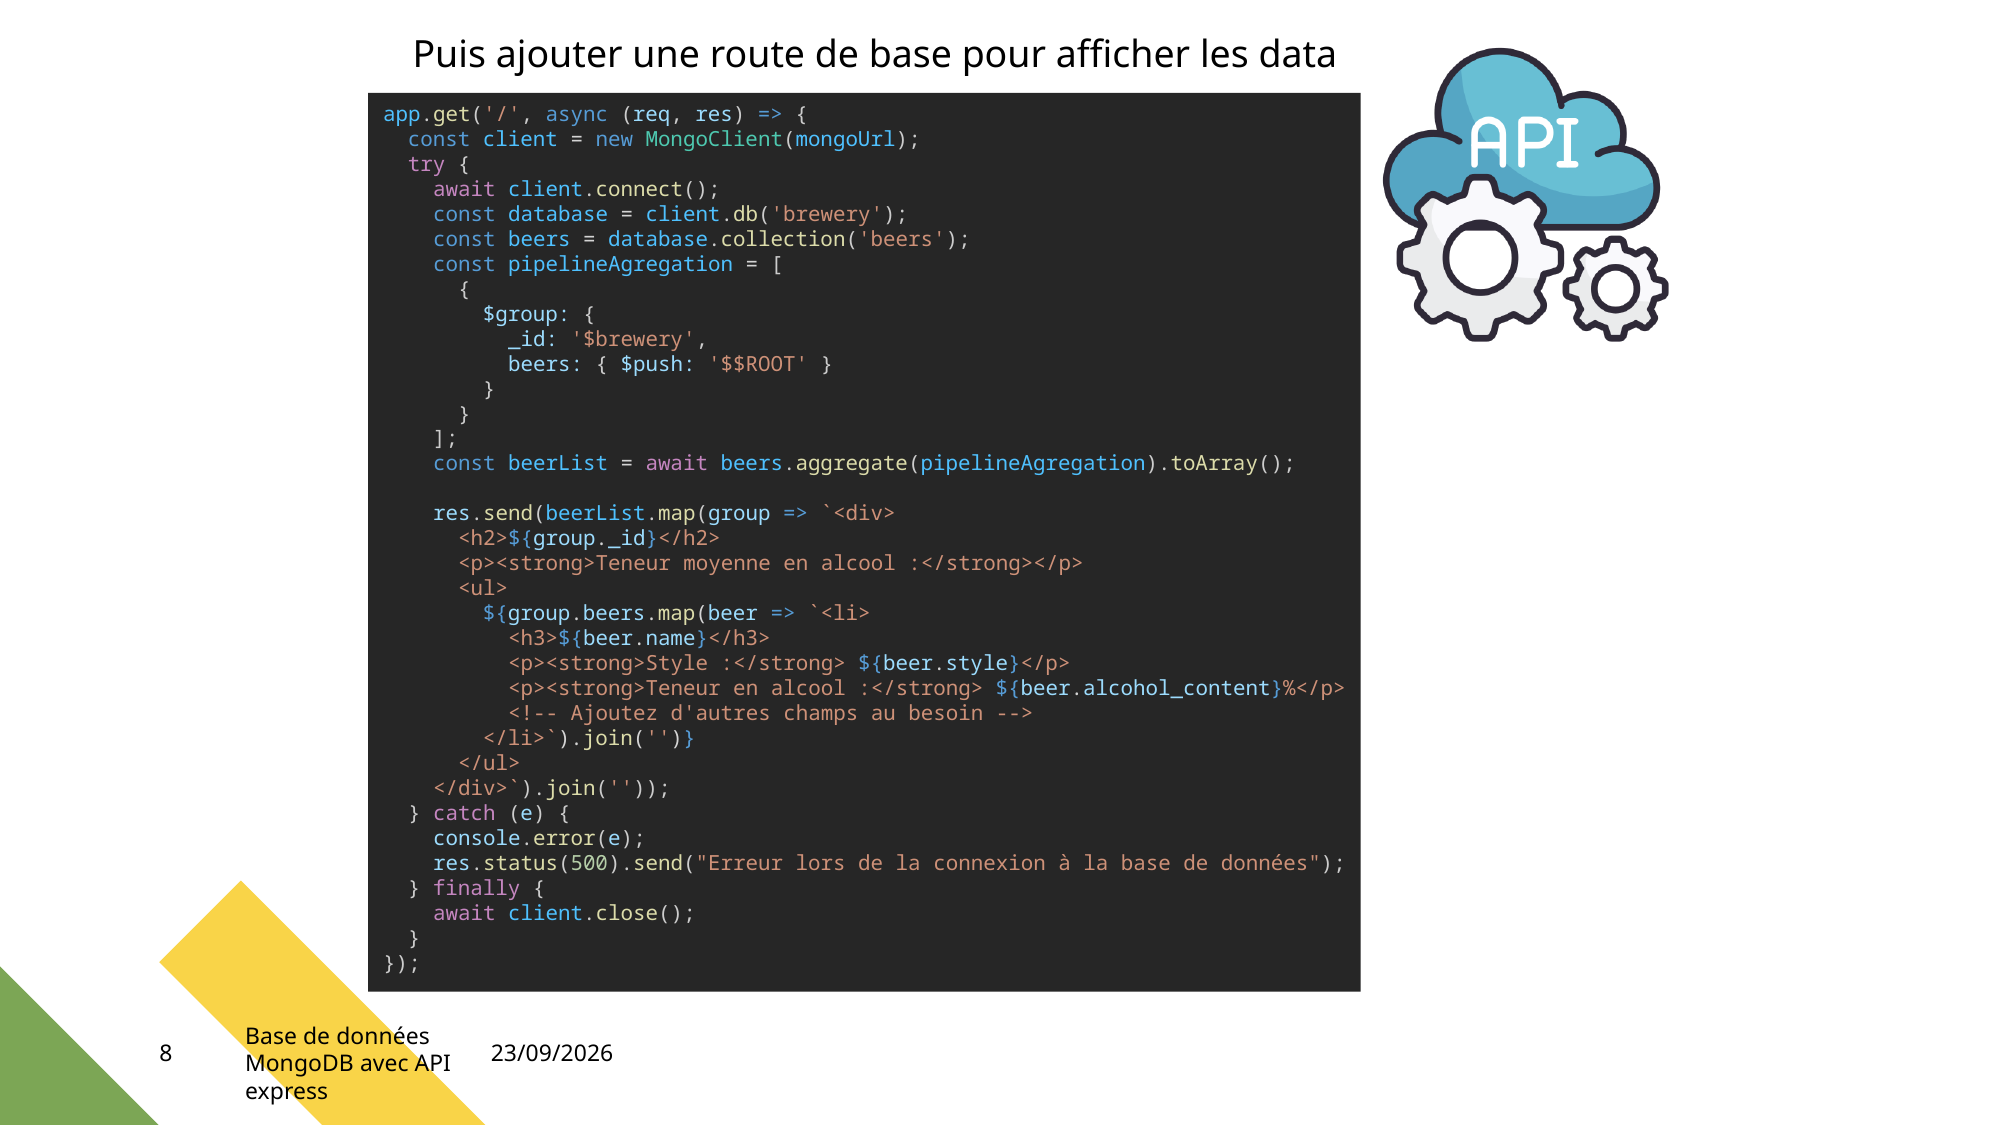

Puis ajouter une route de base pour afficher les data
app.get('/', async (req, res) => {
  const client = new MongoClient(mongoUrl);
  try {
    await client.connect();
    const database = client.db('brewery');
    const beers = database.collection('beers');
    const pipelineAgregation = [
      {
        $group: {
          _id: '$brewery',
          beers: { $push: '$$ROOT' }
        }
      }
    ];
    const beerList = await beers.aggregate(pipelineAgregation).toArray();
    res.send(beerList.map(group => `<div>
      <h2>${group._id}</h2>
      <p><strong>Teneur moyenne en alcool :</strong></p>
      <ul>
        ${group.beers.map(beer => `<li>
          <h3>${beer.name}</h3>
          <p><strong>Style :</strong> ${beer.style}</p>
          <p><strong>Teneur en alcool :</strong> ${beer.alcohol_content}%</p>
          <!-- Ajoutez d'autres champs au besoin -->
        </li>`).join('')}
      </ul>
    </div>`).join(''));
  } catch (e) {
    console.error(e);
    res.status(500).send("Erreur lors de la connexion à la base de données");
  } finally {
    await client.close();
  }
});
# Introduction
Base de données MongoDB avec API express